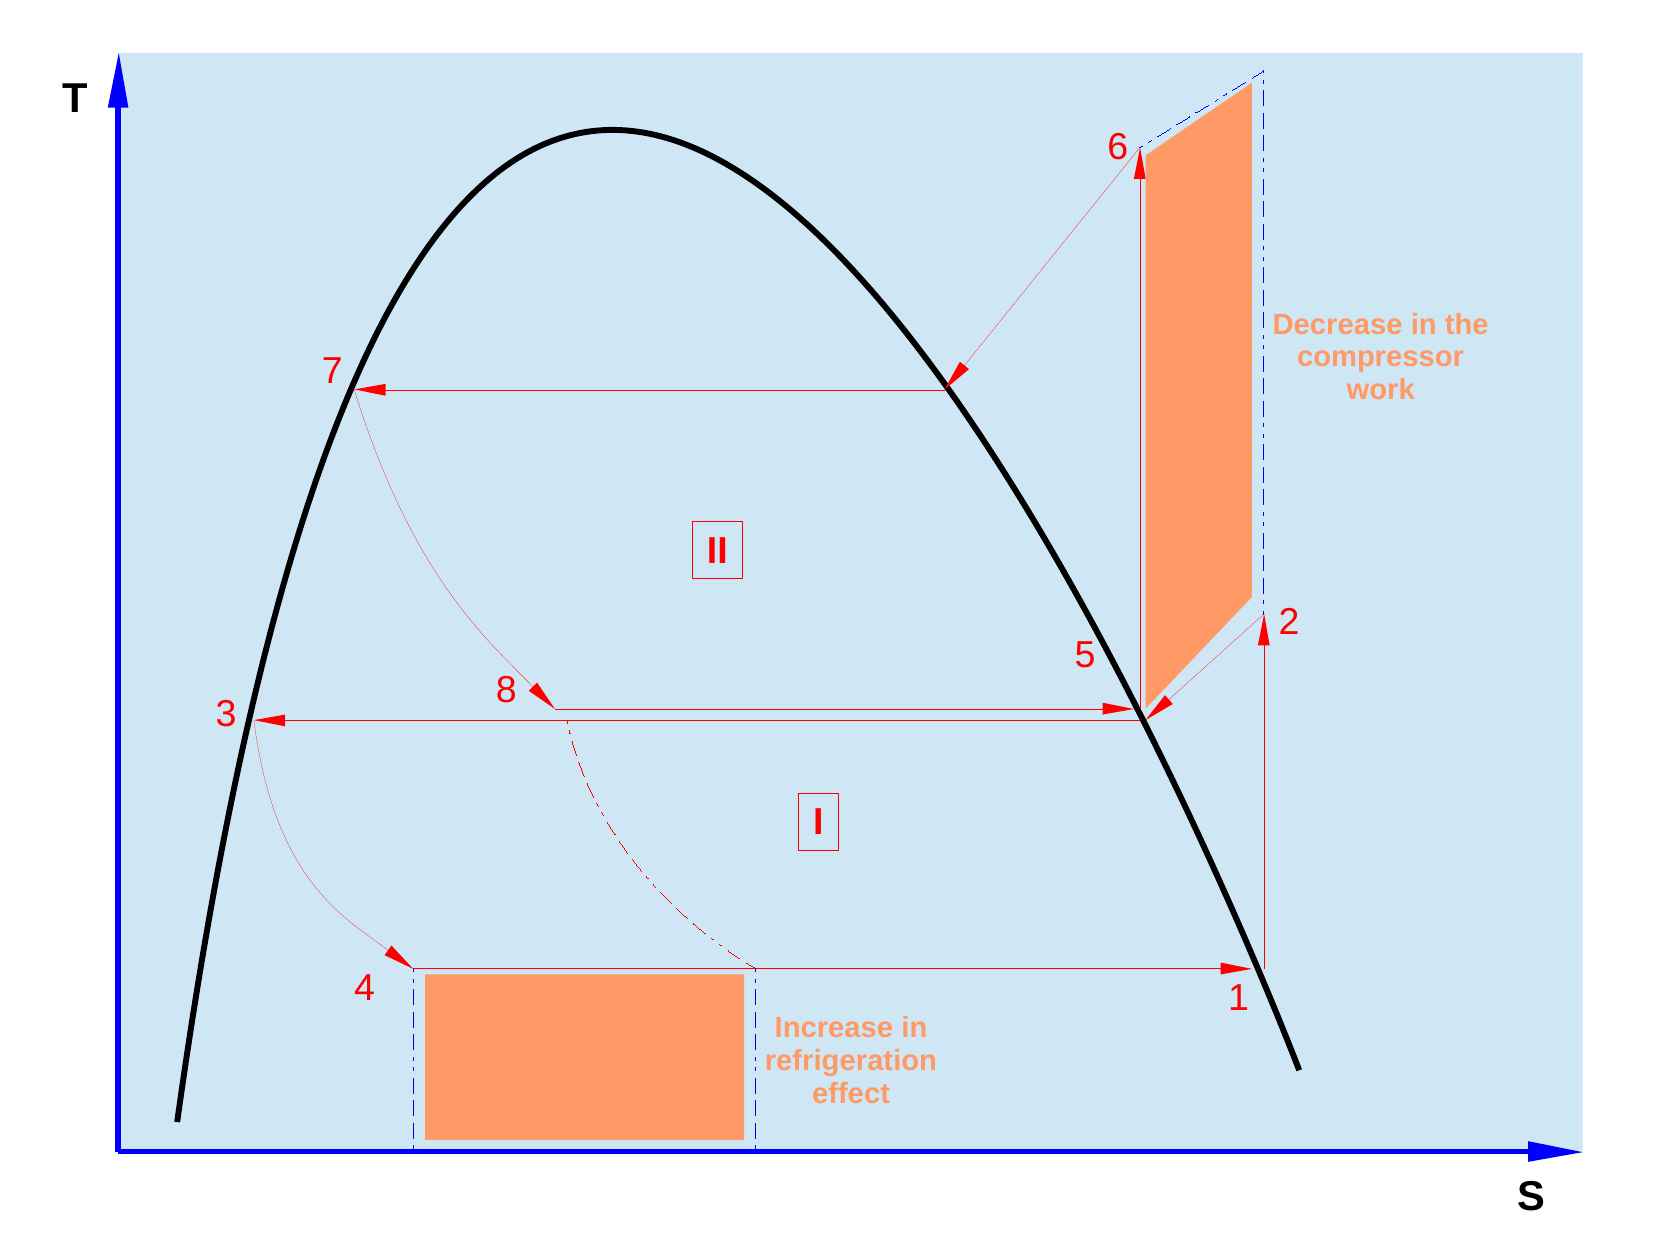

T
6
Decrease in the compressor work
7
II
2
5
8
3
I
4
1
Increase in refrigeration effect
S